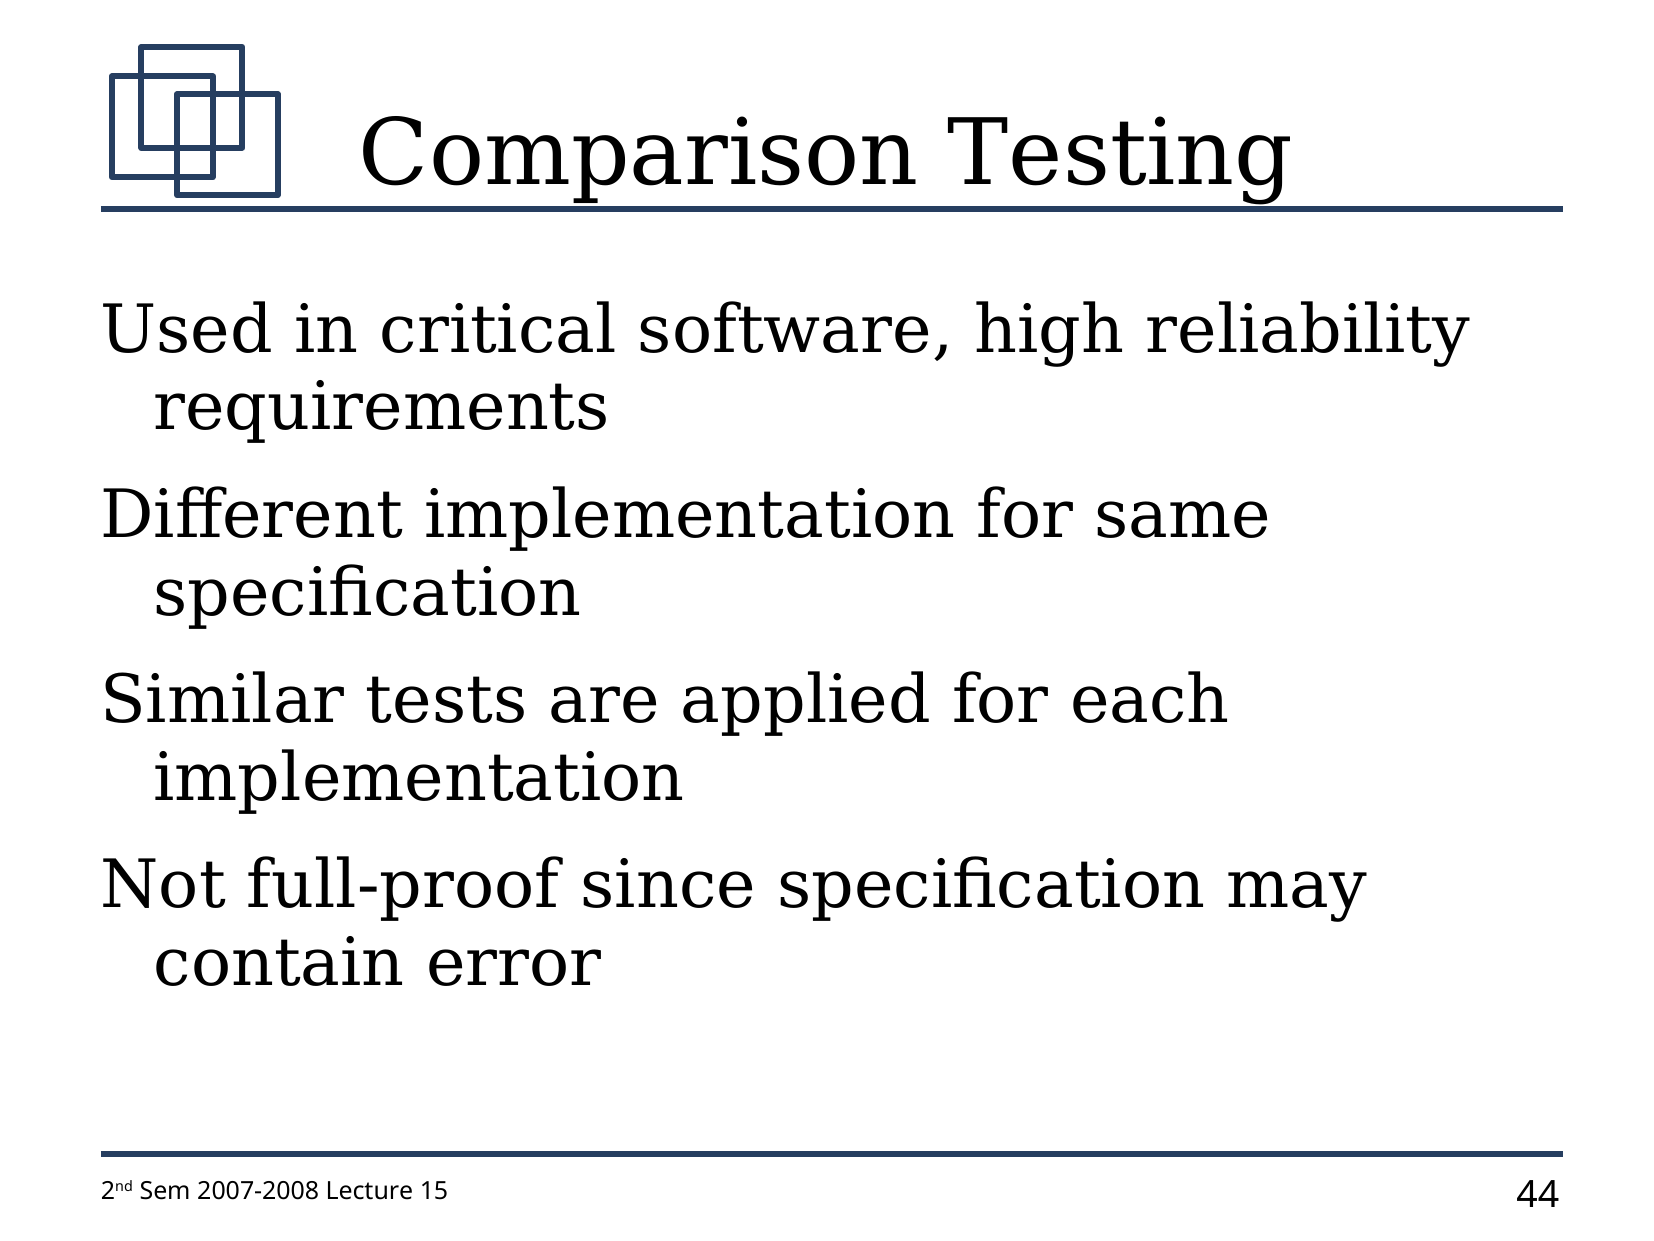

# Comparison Testing
Used in critical software, high reliability requirements
Different implementation for same specification
Similar tests are applied for each implementation
Not full-proof since specification may contain error